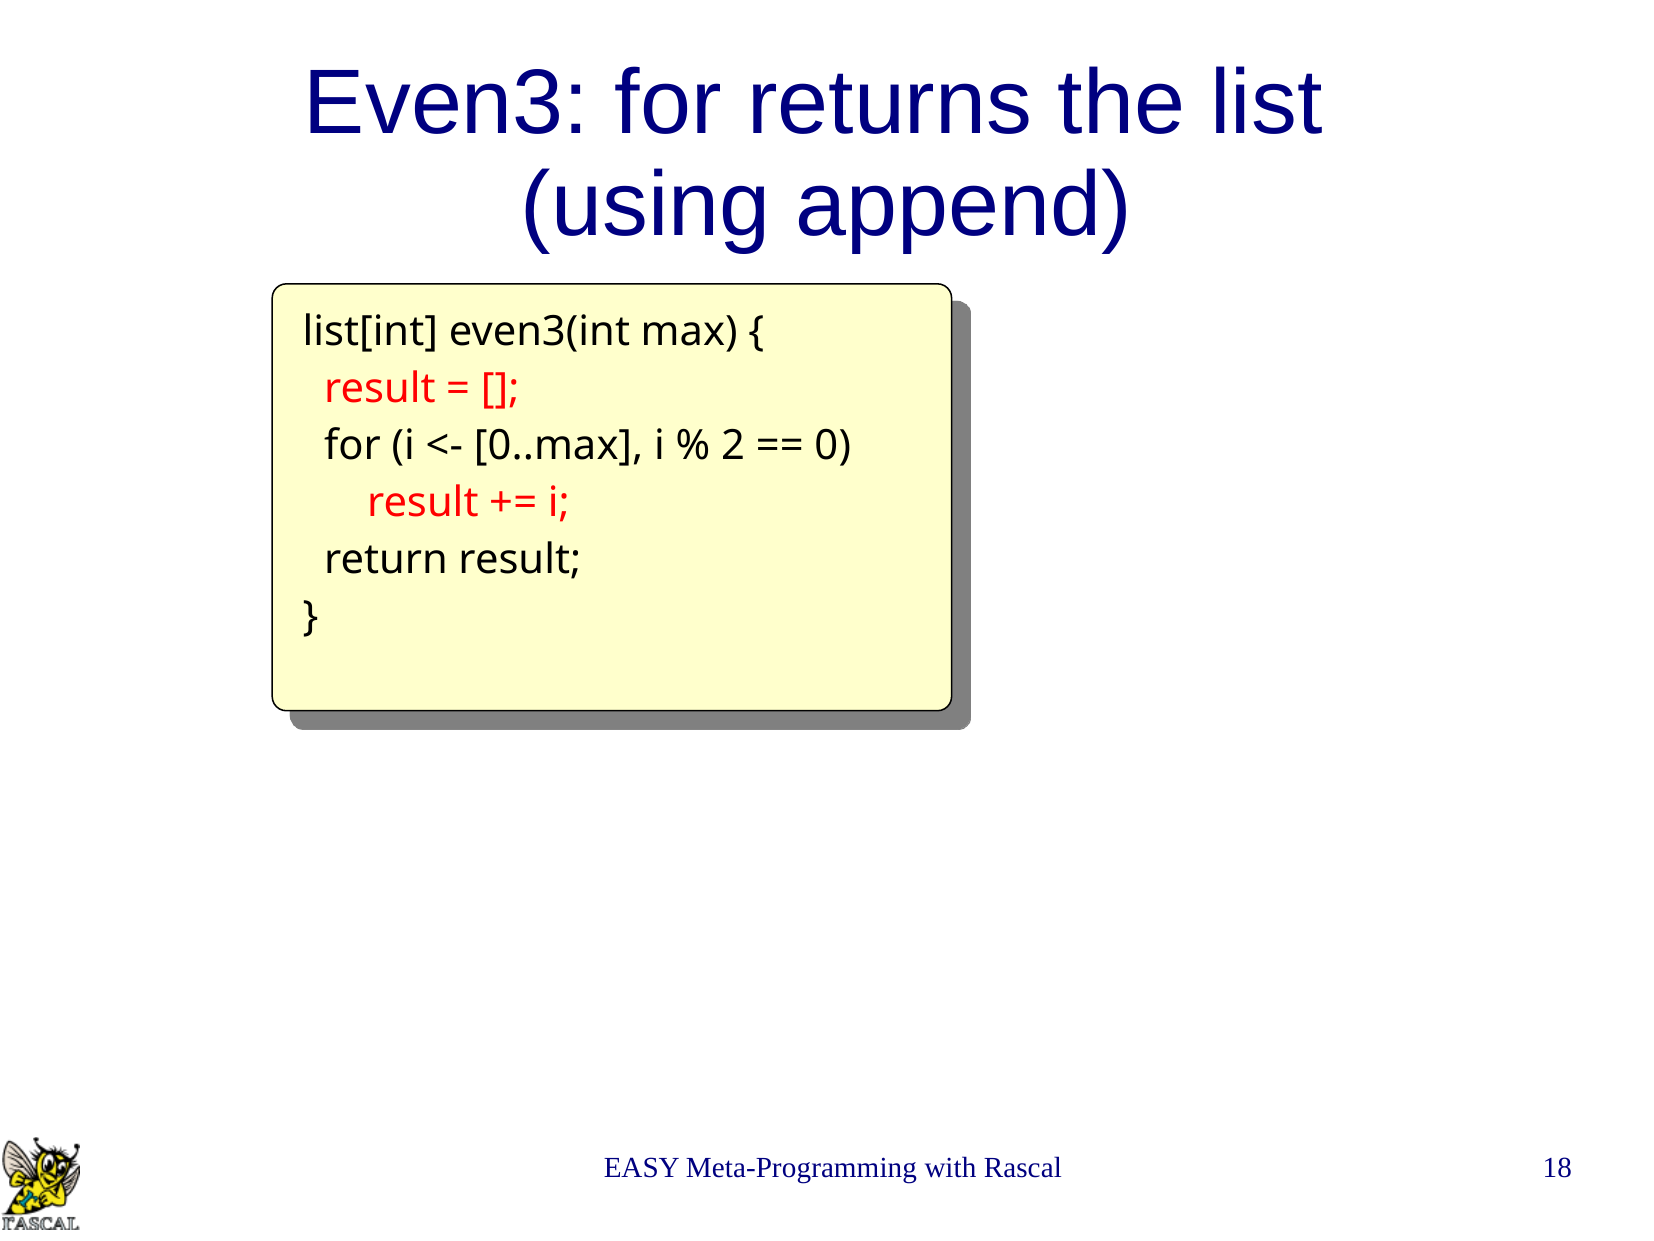

# Even3: for returns the list (using append)
list[int] even3(int max) {
 result = [];
 for (i <- [0..max], i % 2 == 0)
 result += i;
 return result;
}
18